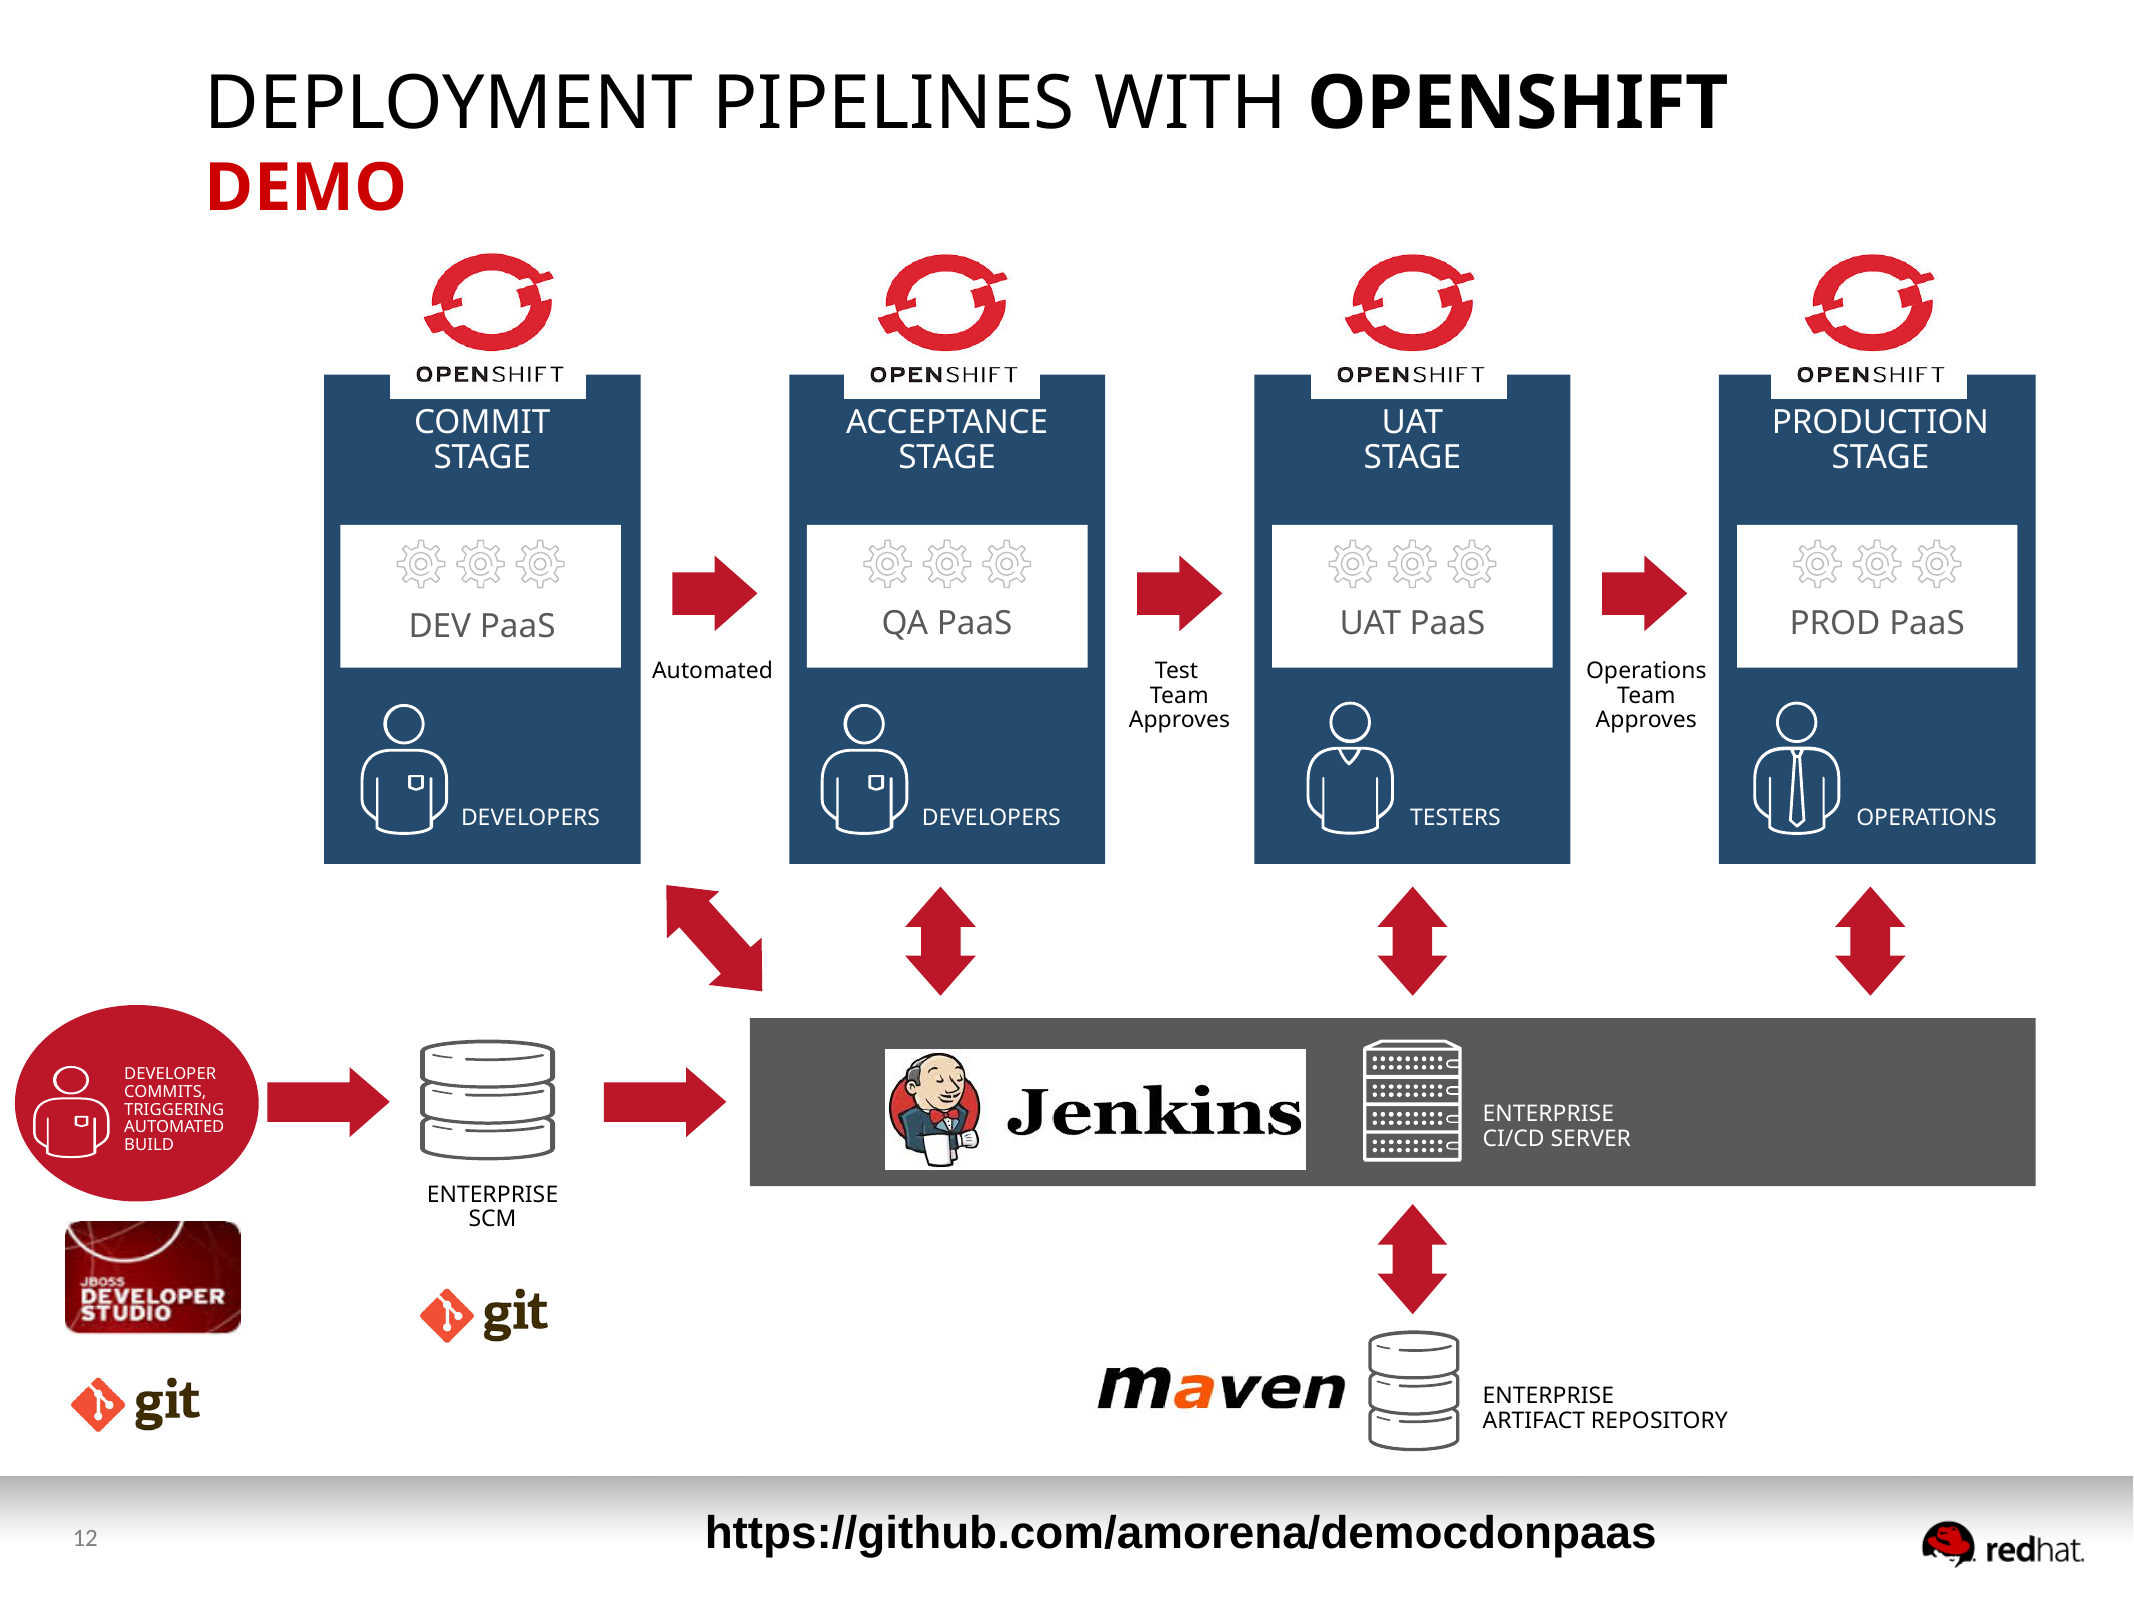

# Deployment Pipelines with OpenShift DEMO
COMMIT
STAGE
ACCEPTANCE STAGE
UAT
STAGE
PRODUCTION
STAGE
QA PaaS
UAT PaaS
PROD PaaS
DEV PaaS
Automated
Test
Team Approves
Operations Team Approves
DEVELOPERS
DEVELOPERS
TESTERS
OPERATIONS
DEVELOPER
COMMITS, TRIGGERING AUTOMATED BUILD
ENTERPRISE
CI/CD SERVER
ENTERPRISE SCM
ENTERPRISE
ARTIFACT REPOSITORY
https://github.com/amorena/democdonpaas